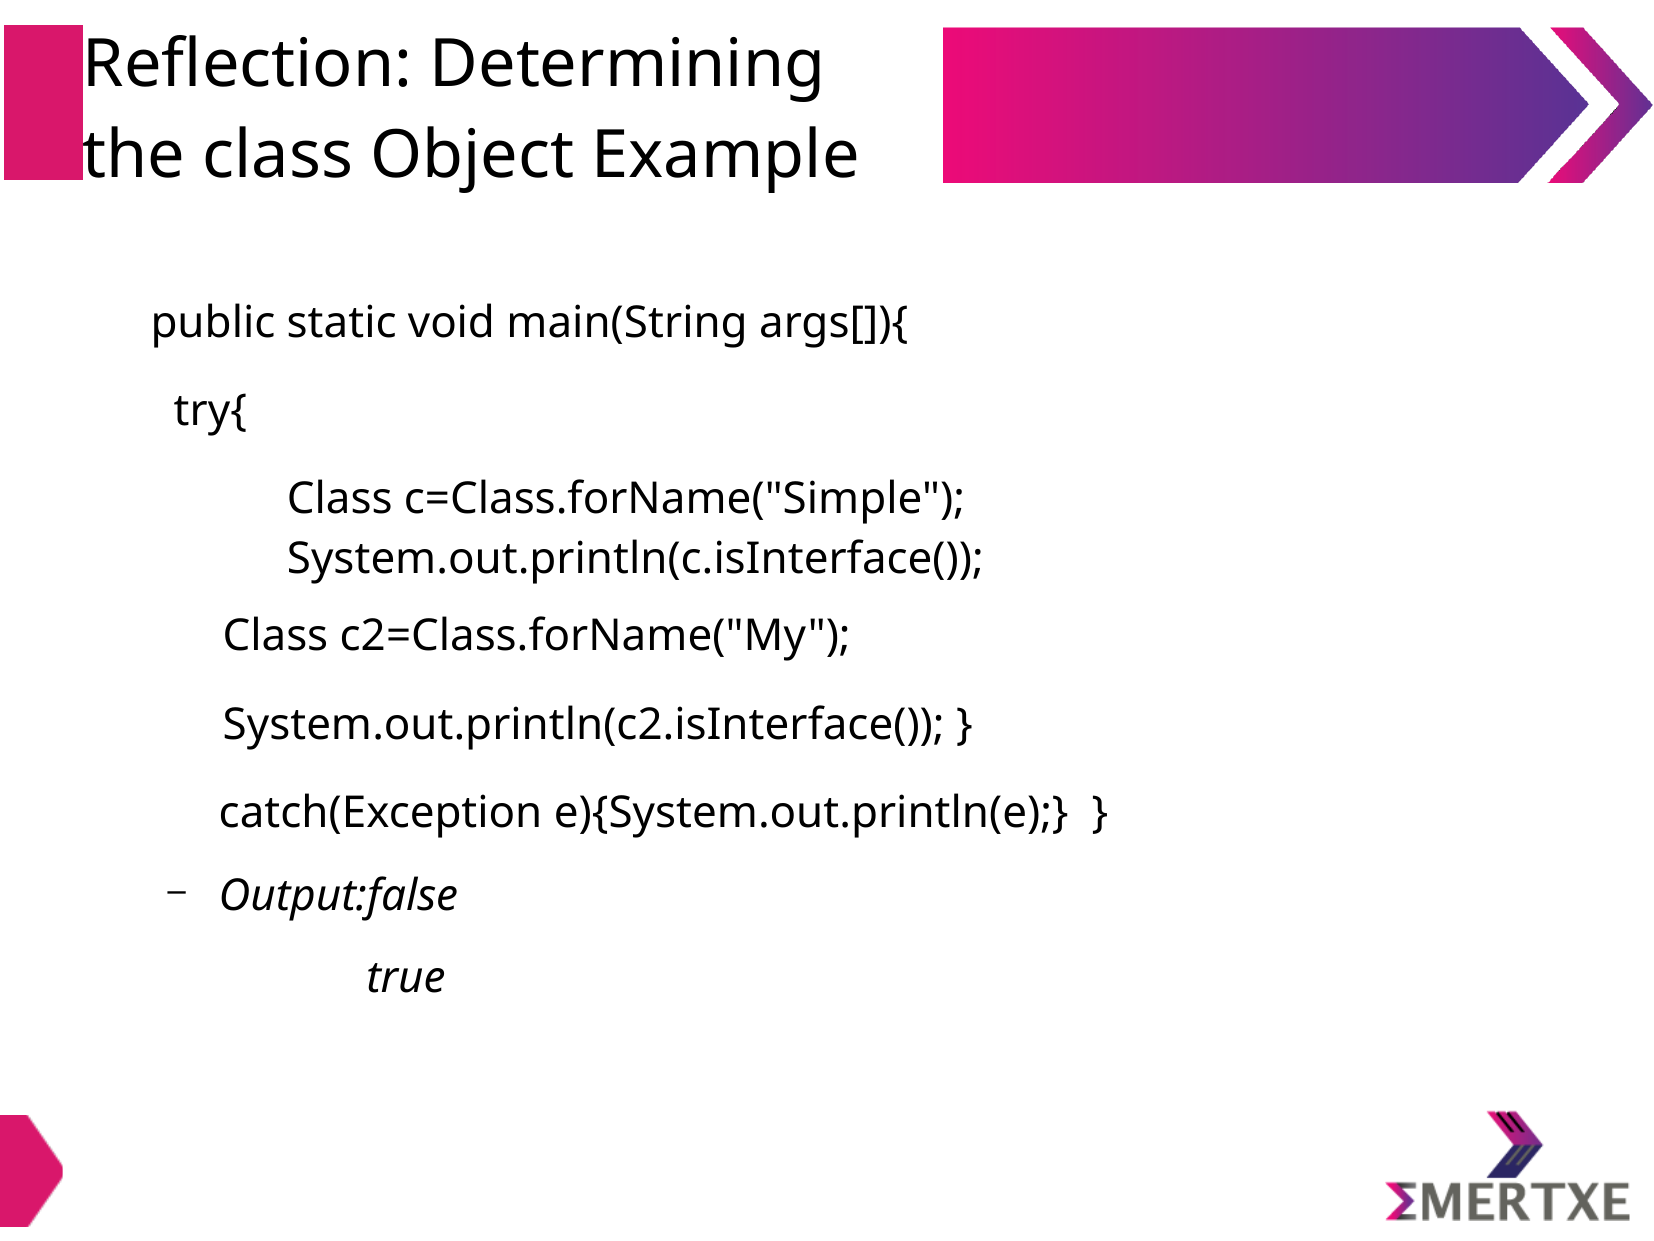

# Reflection: Determining the class Object Example
public static void main(String args[]){
 try{
Class c=Class.forName("Simple"); System.out.println(c.isInterface());
 		Class c2=Class.forName("My");
 		System.out.println(c2.isInterface()); }
catch(Exception e){System.out.println(e);} }
Output:false
 true